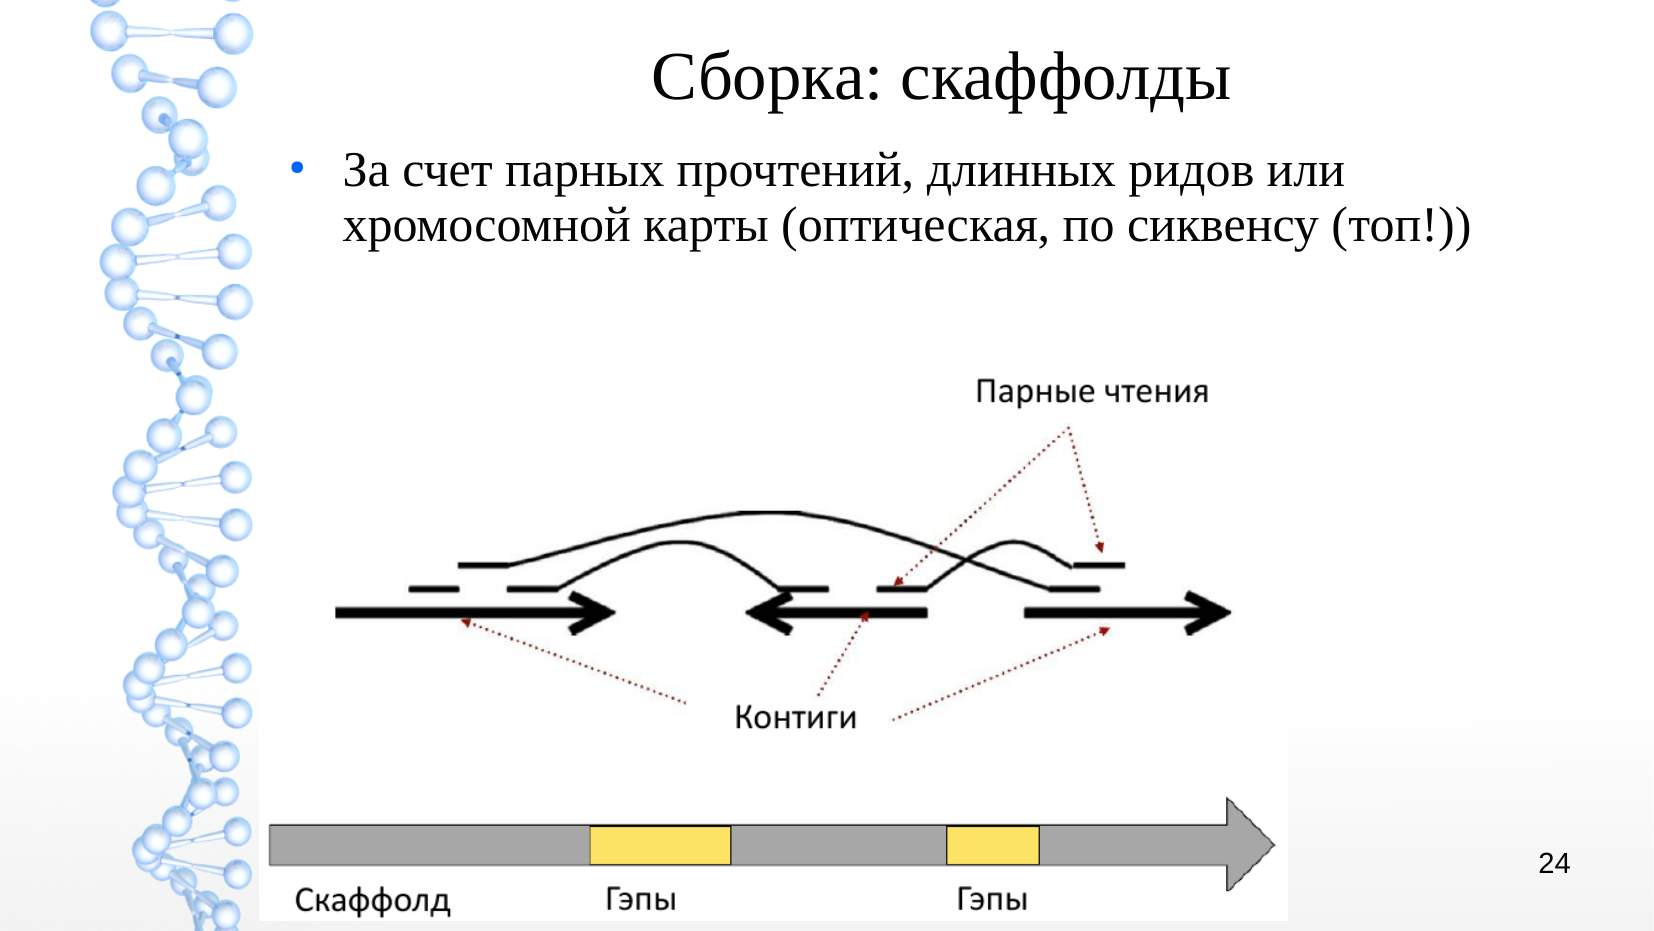

# Сборка: скаффолды
За счет парных прочтений, длинных ридов или хромосомной карты (оптическая, по сиквенсу (топ!))
24